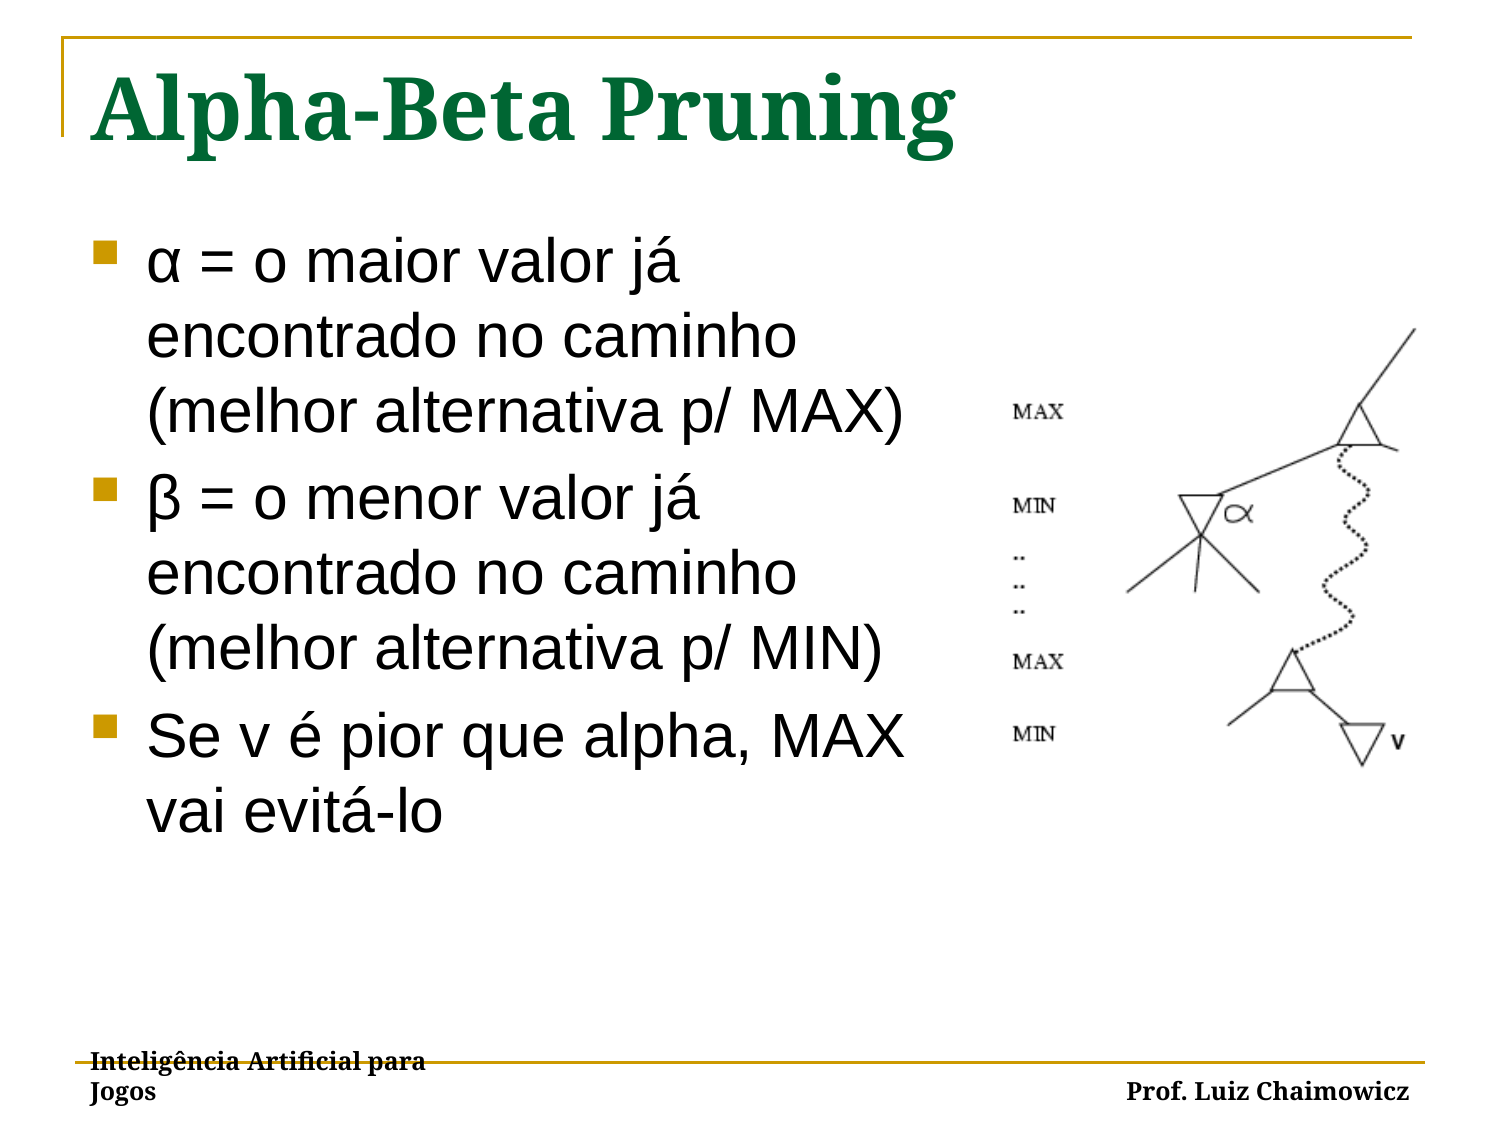

# Alpha-Beta Pruning
α = o maior valor já encontrado no caminho (melhor alternativa p/ MAX)
β = o menor valor já encontrado no caminho (melhor alternativa p/ MIN)
Se v é pior que alpha, MAX vai evitá-lo
Inteligência Artificial para Jogos